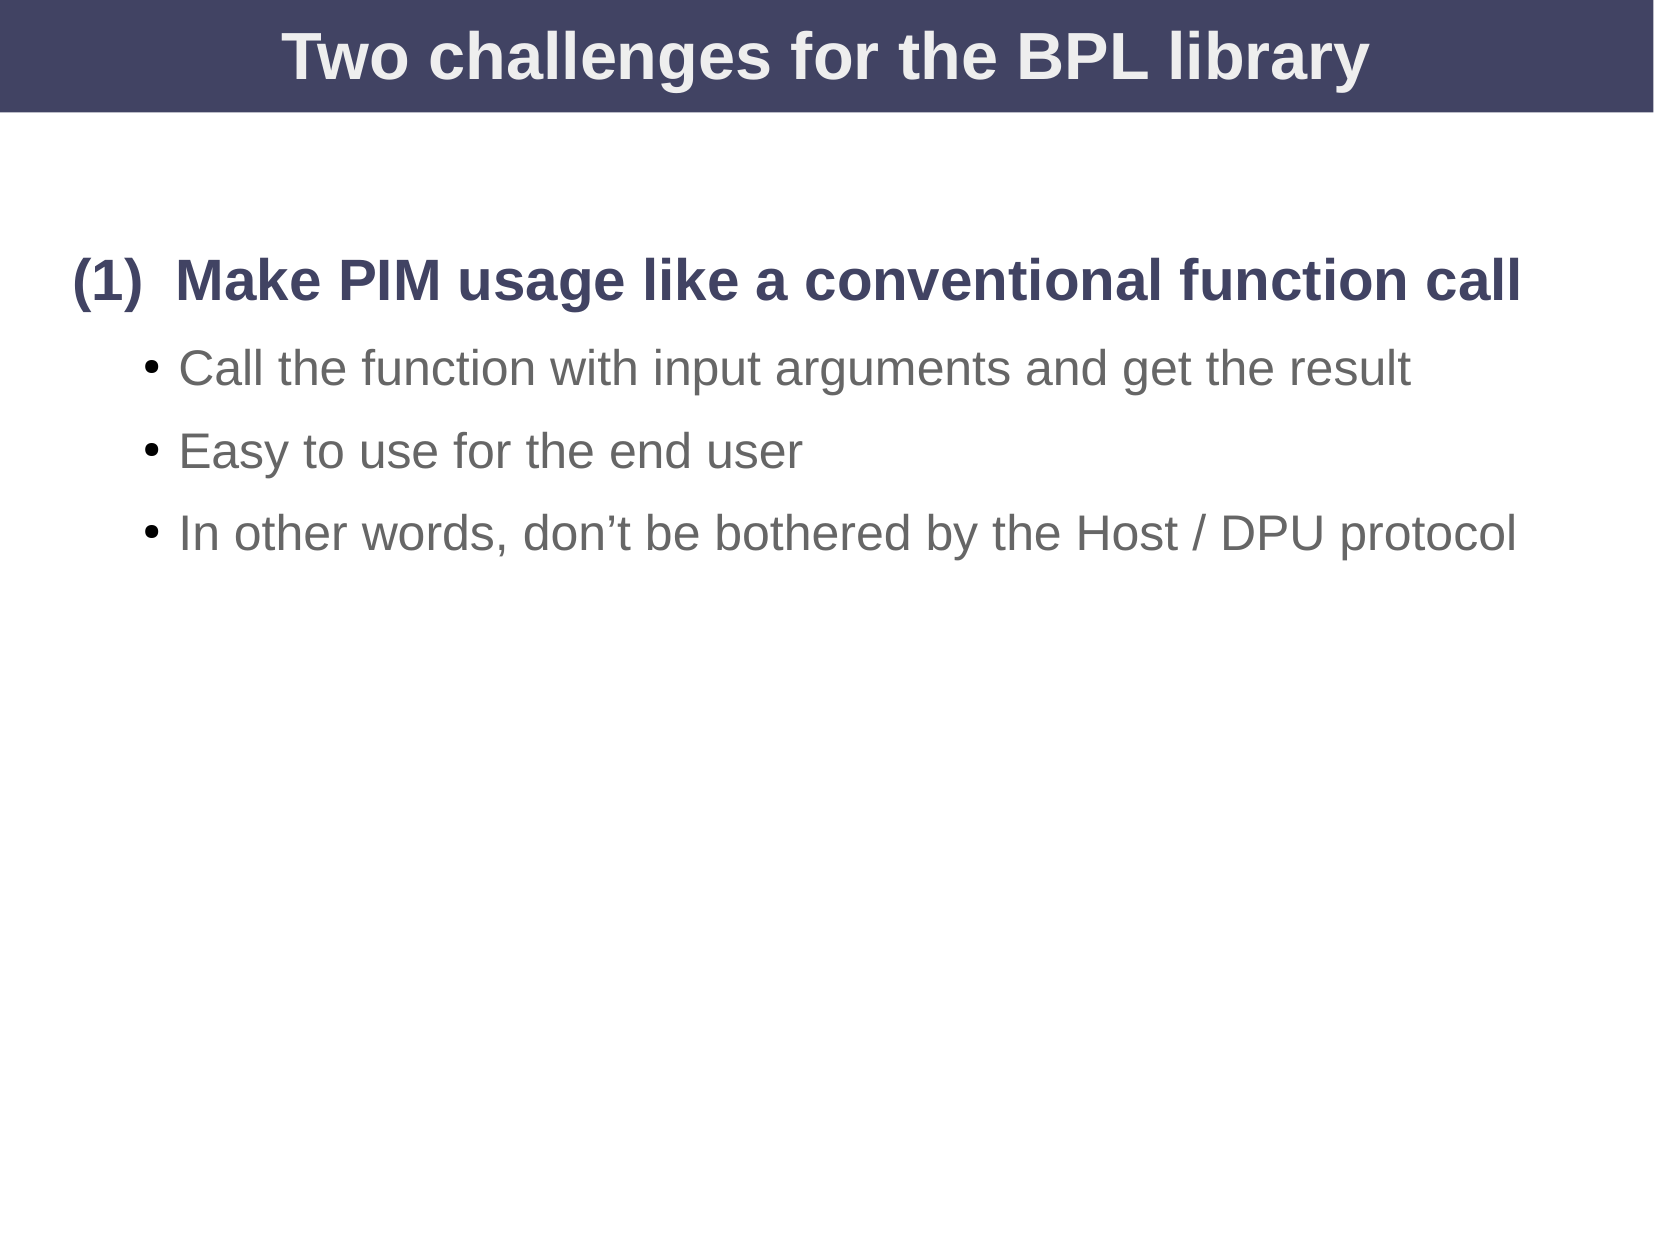

Two challenges for the BPL library
(1) Make PIM usage like a conventional function call
Call the function with input arguments and get the result
Easy to use for the end user
In other words, don’t be bothered by the Host / DPU protocol